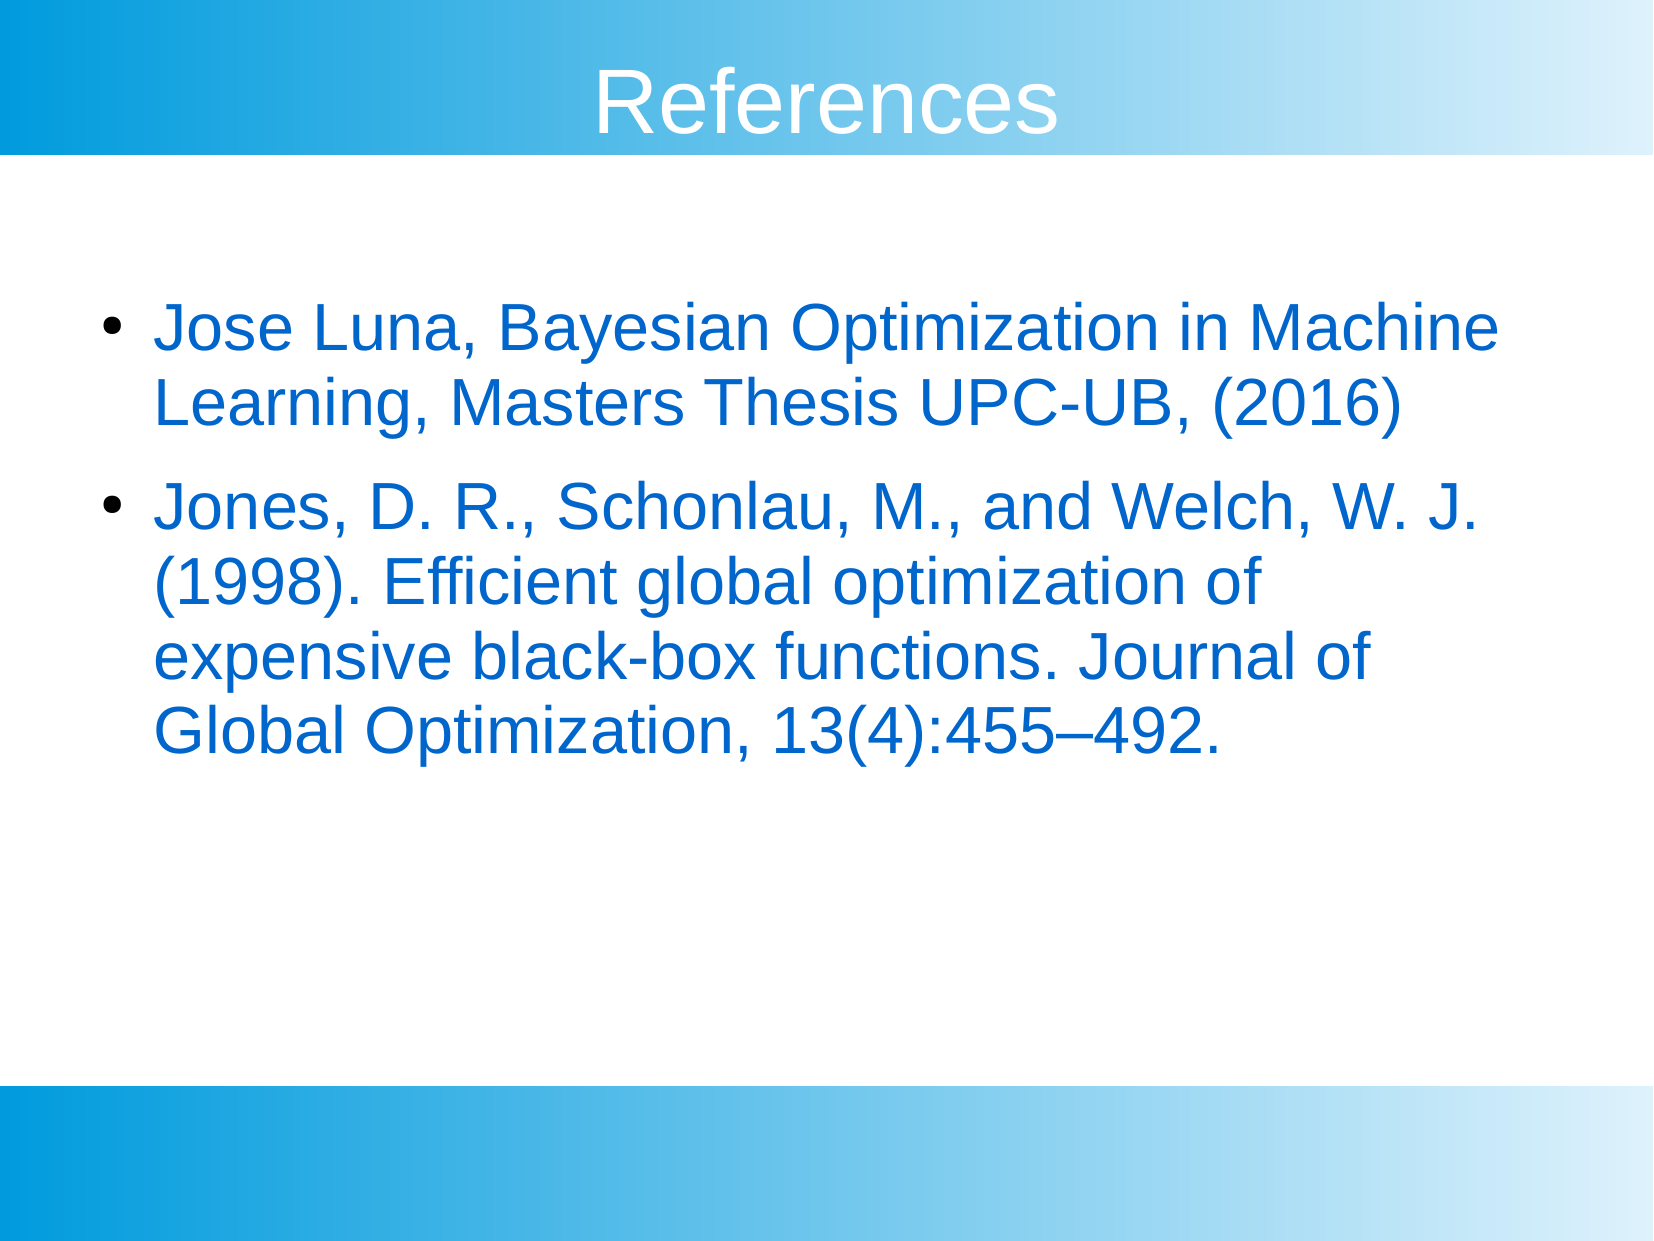

# References
Jose Luna, Bayesian Optimization in Machine Learning, Masters Thesis UPC-UB, (2016)
Jones, D. R., Schonlau, M., and Welch, W. J. (1998). Efficient global optimization of expensive black-box functions. Journal of Global Optimization, 13(4):455–492.